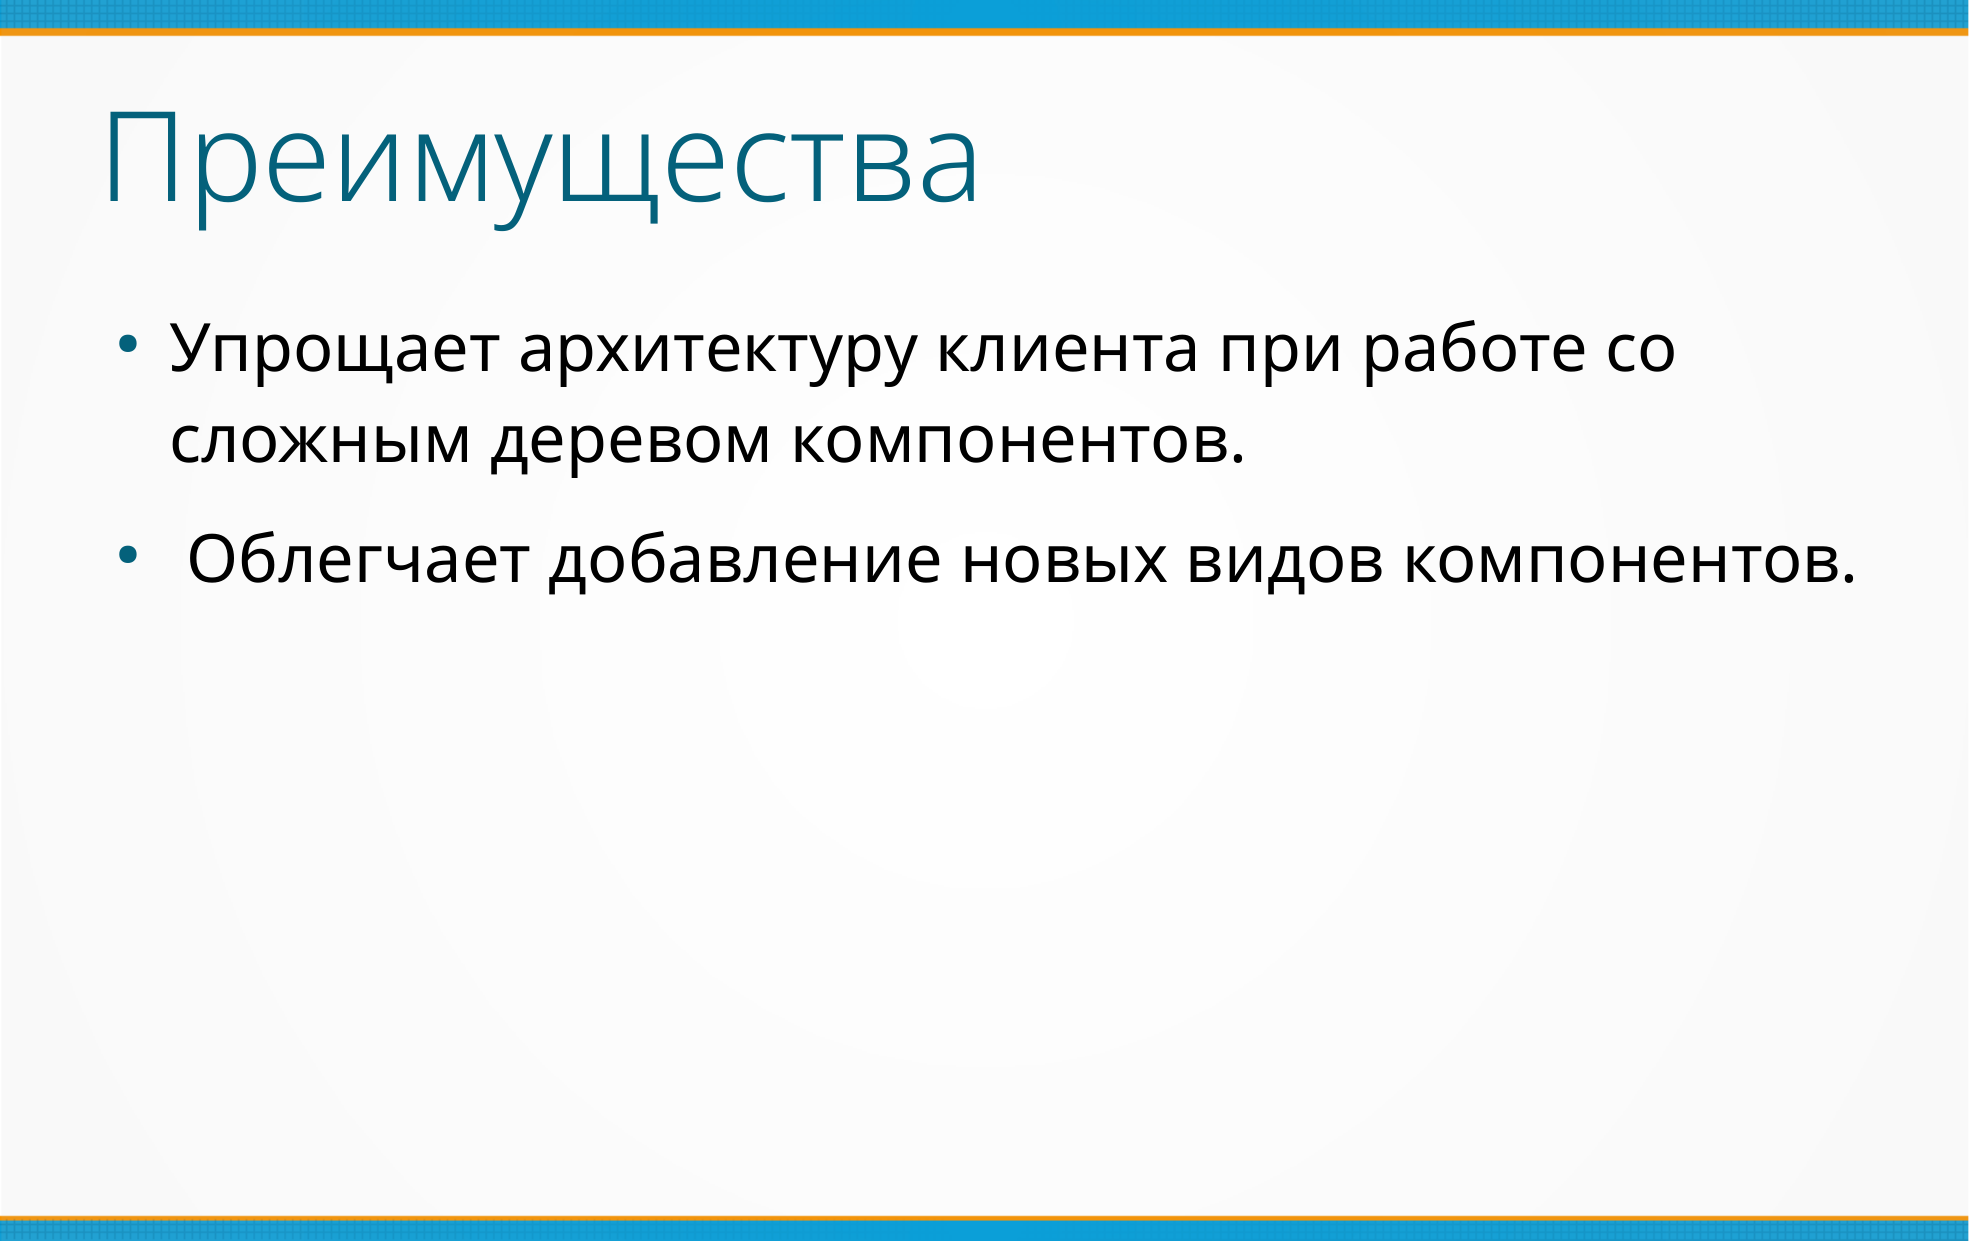

# Преимущества
Упрощает архитектуру клиента при работе со сложным деревом компонентов.
 Облегчает добавление новых видов компонентов.